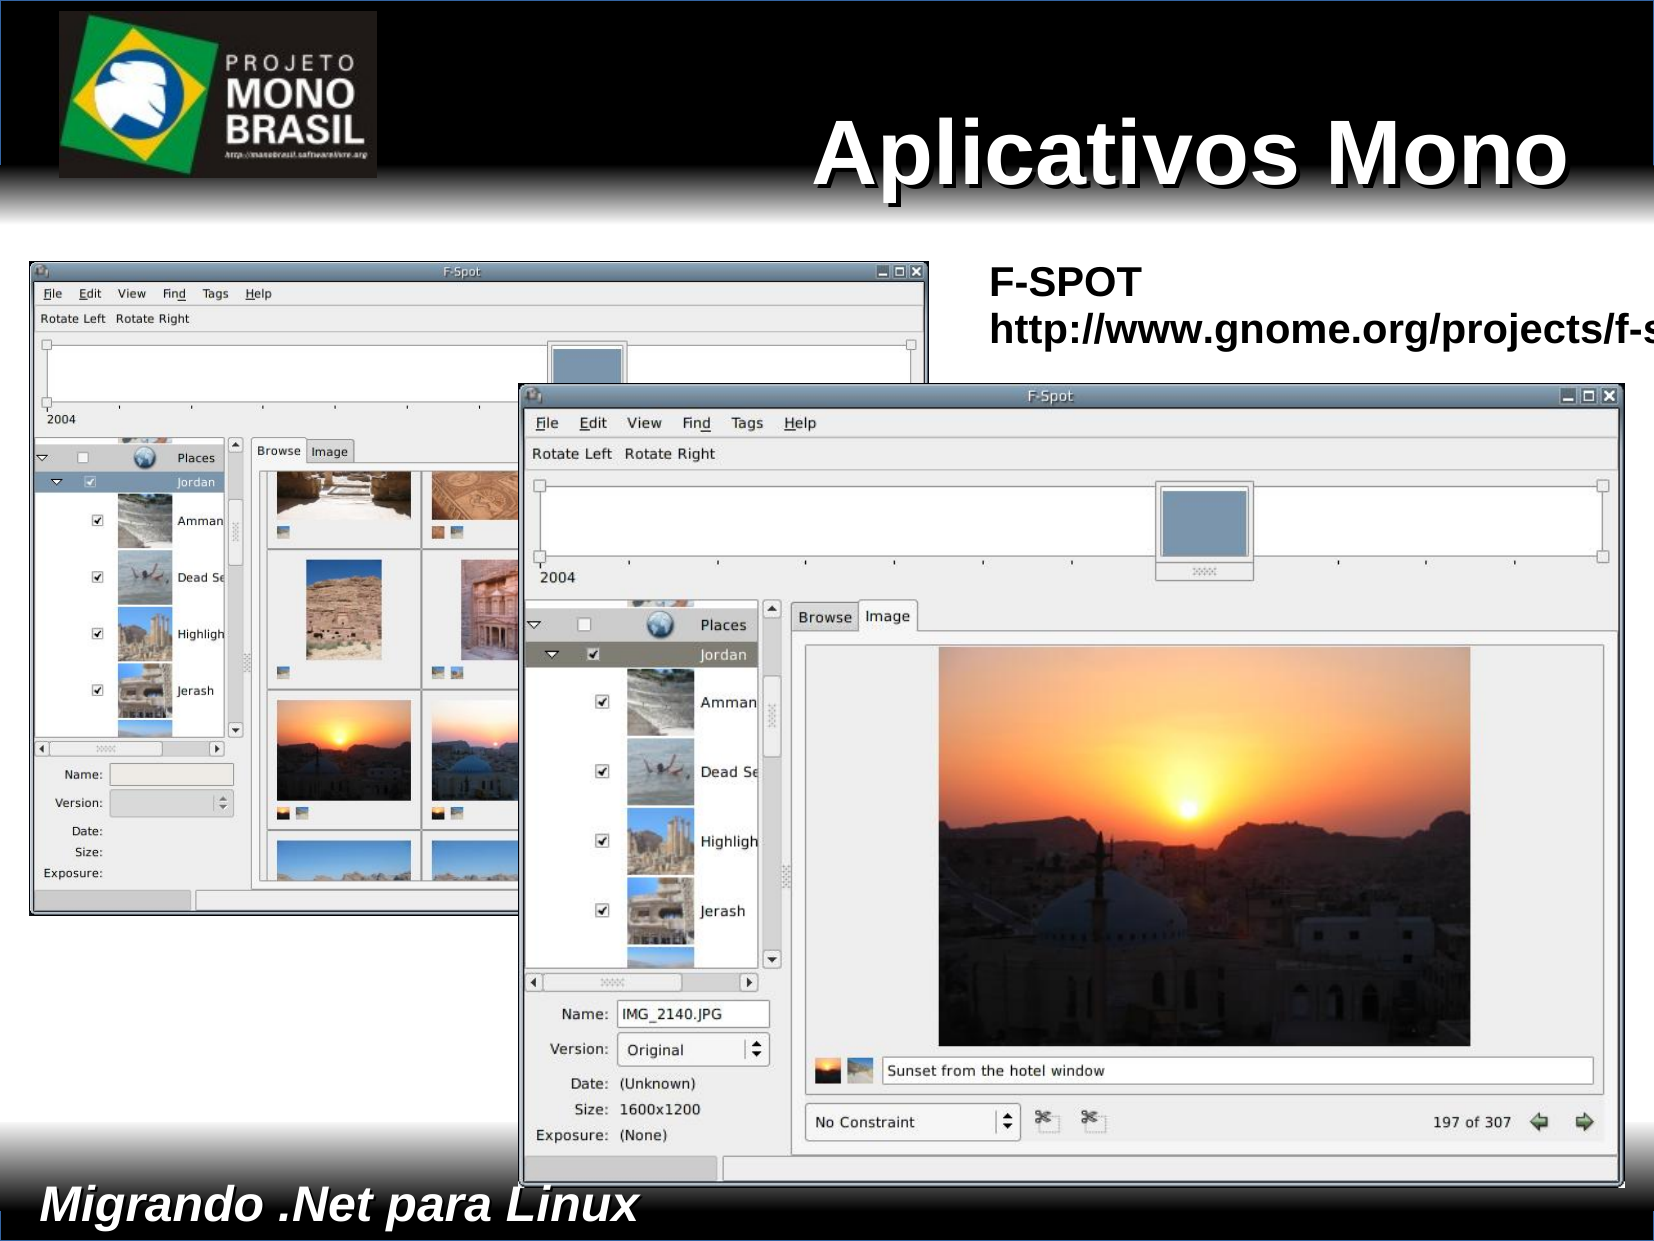

# Aplicativos Mono
F-SPOT
http://www.gnome.org/projects/f-spot/
Migrando .Net para Linux